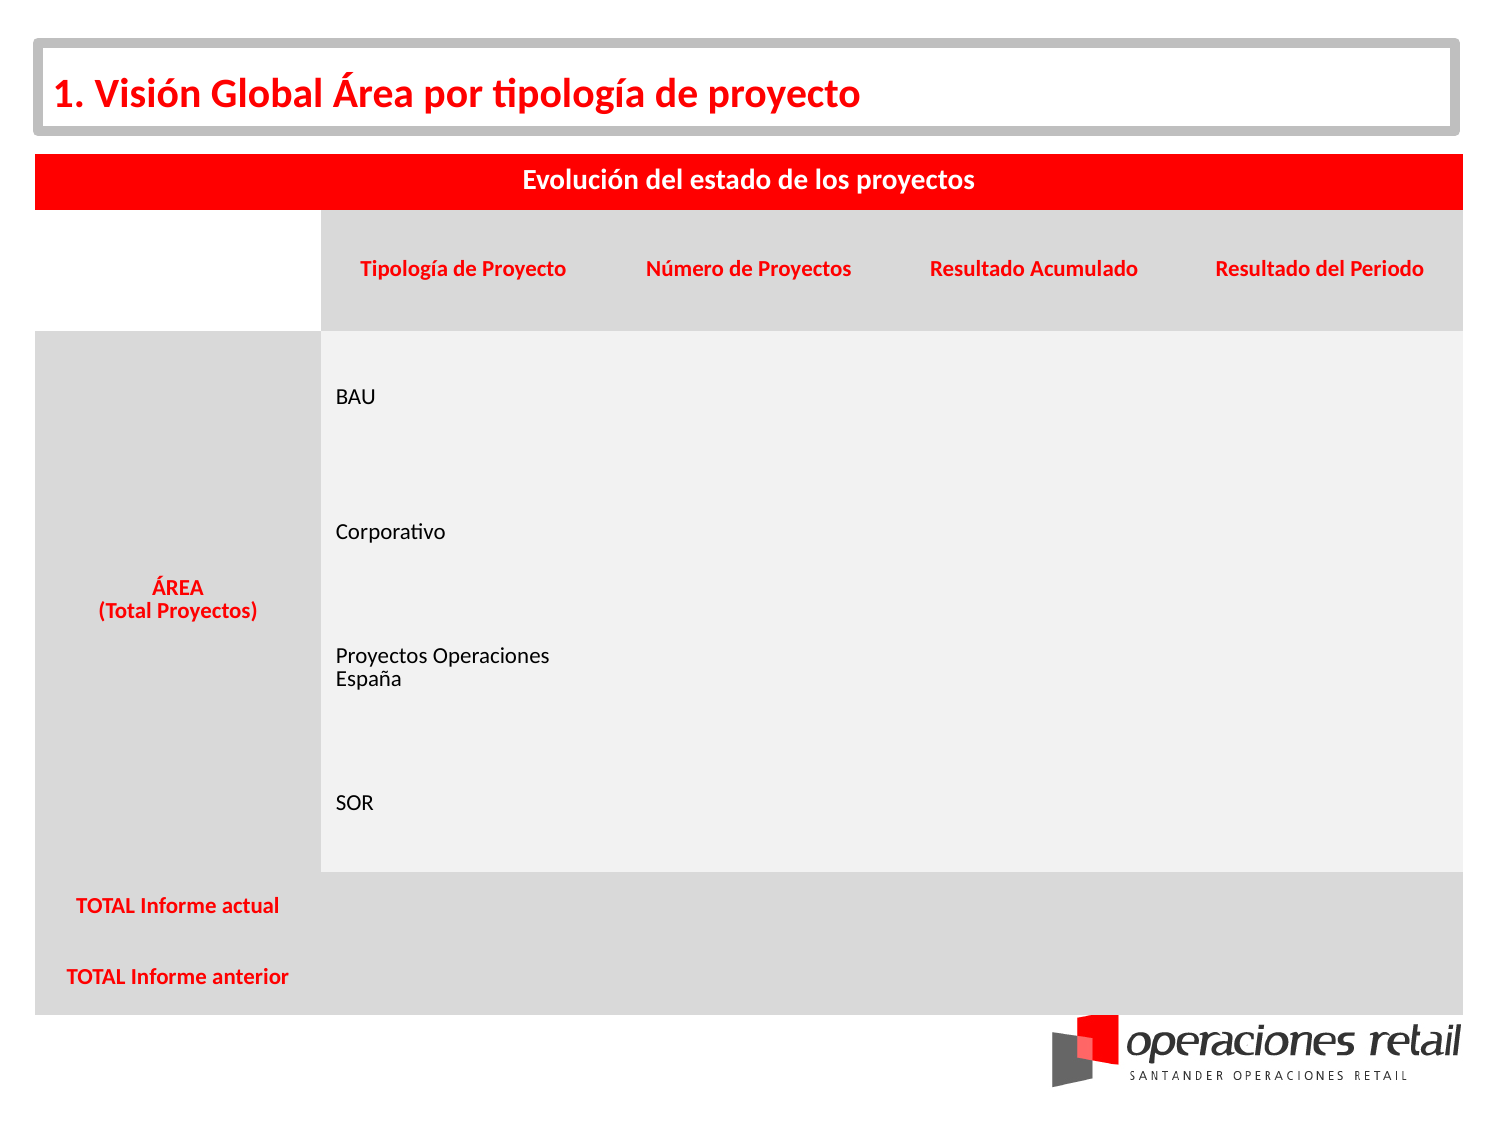

1. Visión Global Área por tipología de proyecto
| Evolución del estado de los proyectos | | | | |
| --- | --- | --- | --- | --- |
| | Tipología de Proyecto | Número de Proyectos | Resultado Acumulado | Resultado del Periodo |
| ÁREA (Total Proyectos) | BAU | | | |
| | Corporativo | | | |
| | Proyectos Operaciones España | | | |
| | SOR | | | |
| TOTAL Informe actual | | | | |
| TOTAL Informe anterior | | | | |